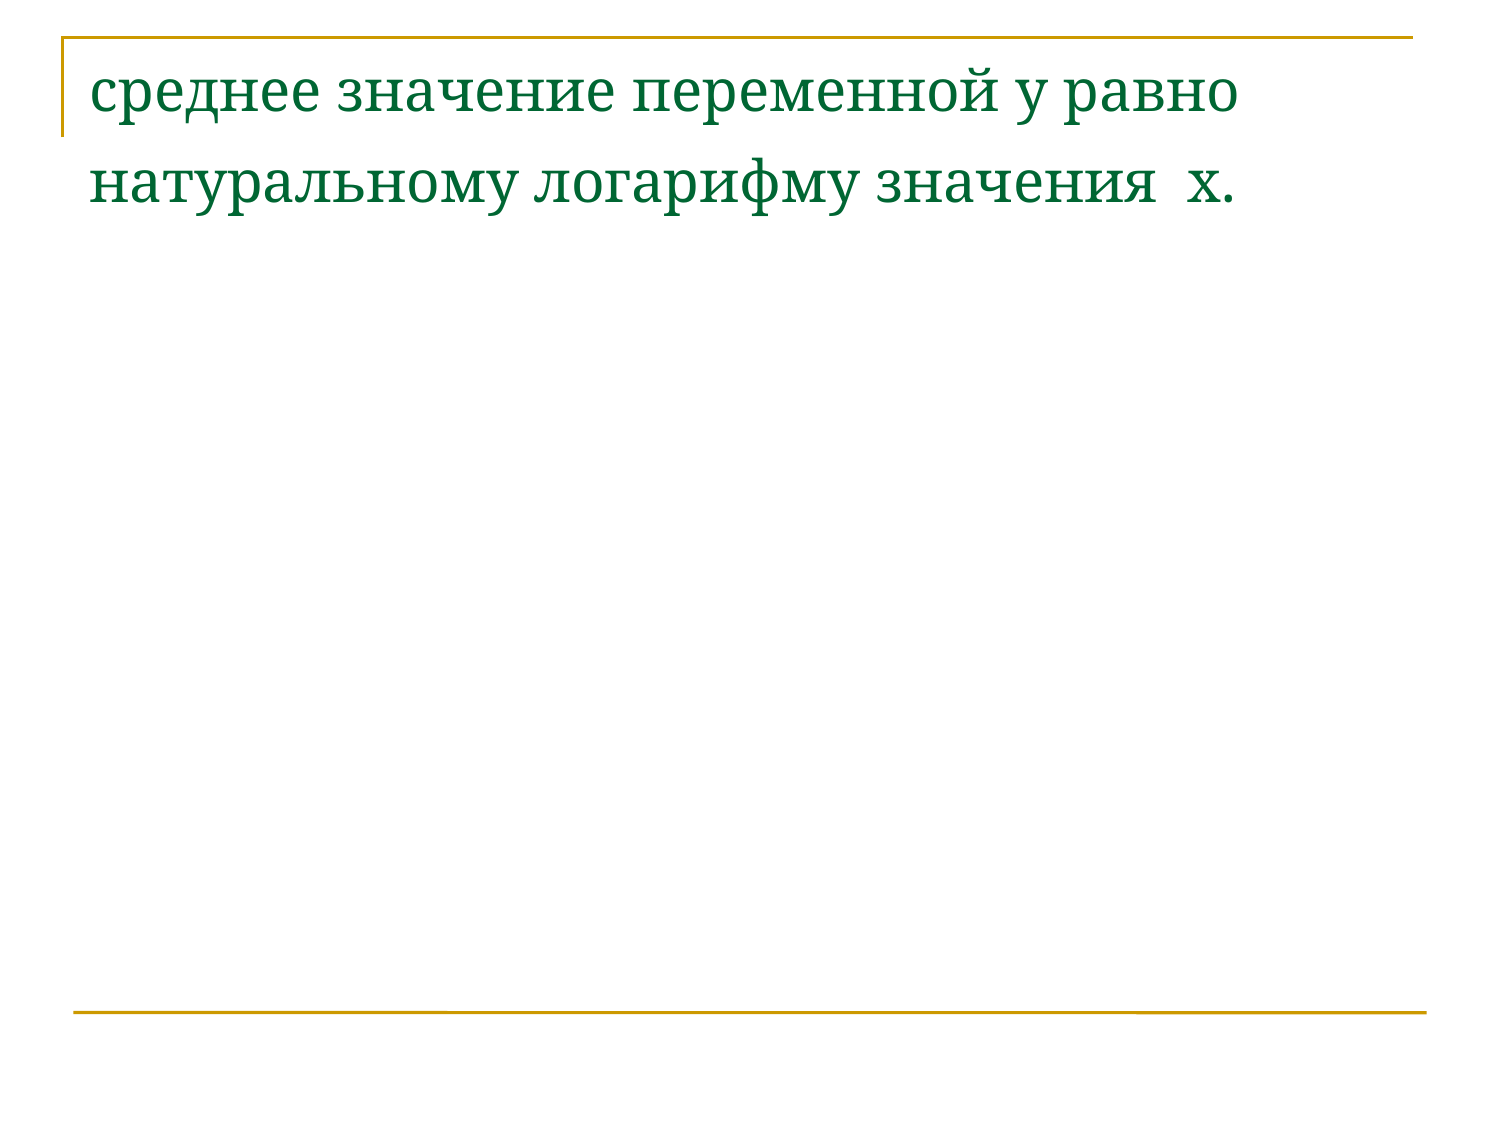

# среднее значение переменной y равно натуральному логарифму значения x.